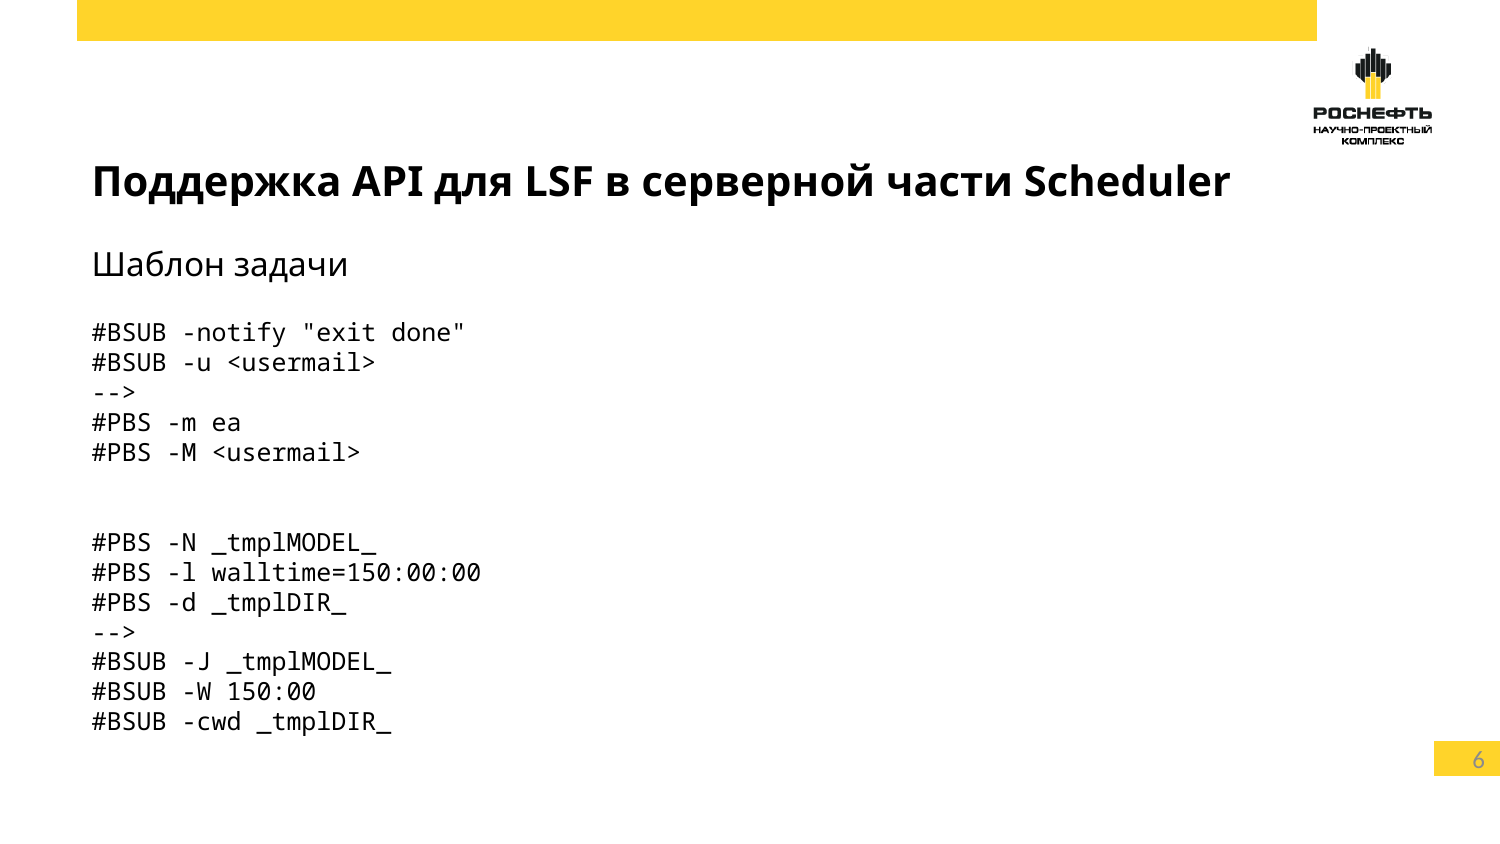

Поддержка API для LSF в серверной части Scheduler
Шаблон задачи
#BSUB -notify "exit done"
#BSUB -u <usermail>
-->
#PBS -m ea
#PBS -M <usermail>
#PBS -N _tmplMODEL_
#PBS -l walltime=150:00:00
#PBS -d _tmplDIR_
-->
#BSUB -J _tmplMODEL_
#BSUB -W 150:00
#BSUB -cwd _tmplDIR_